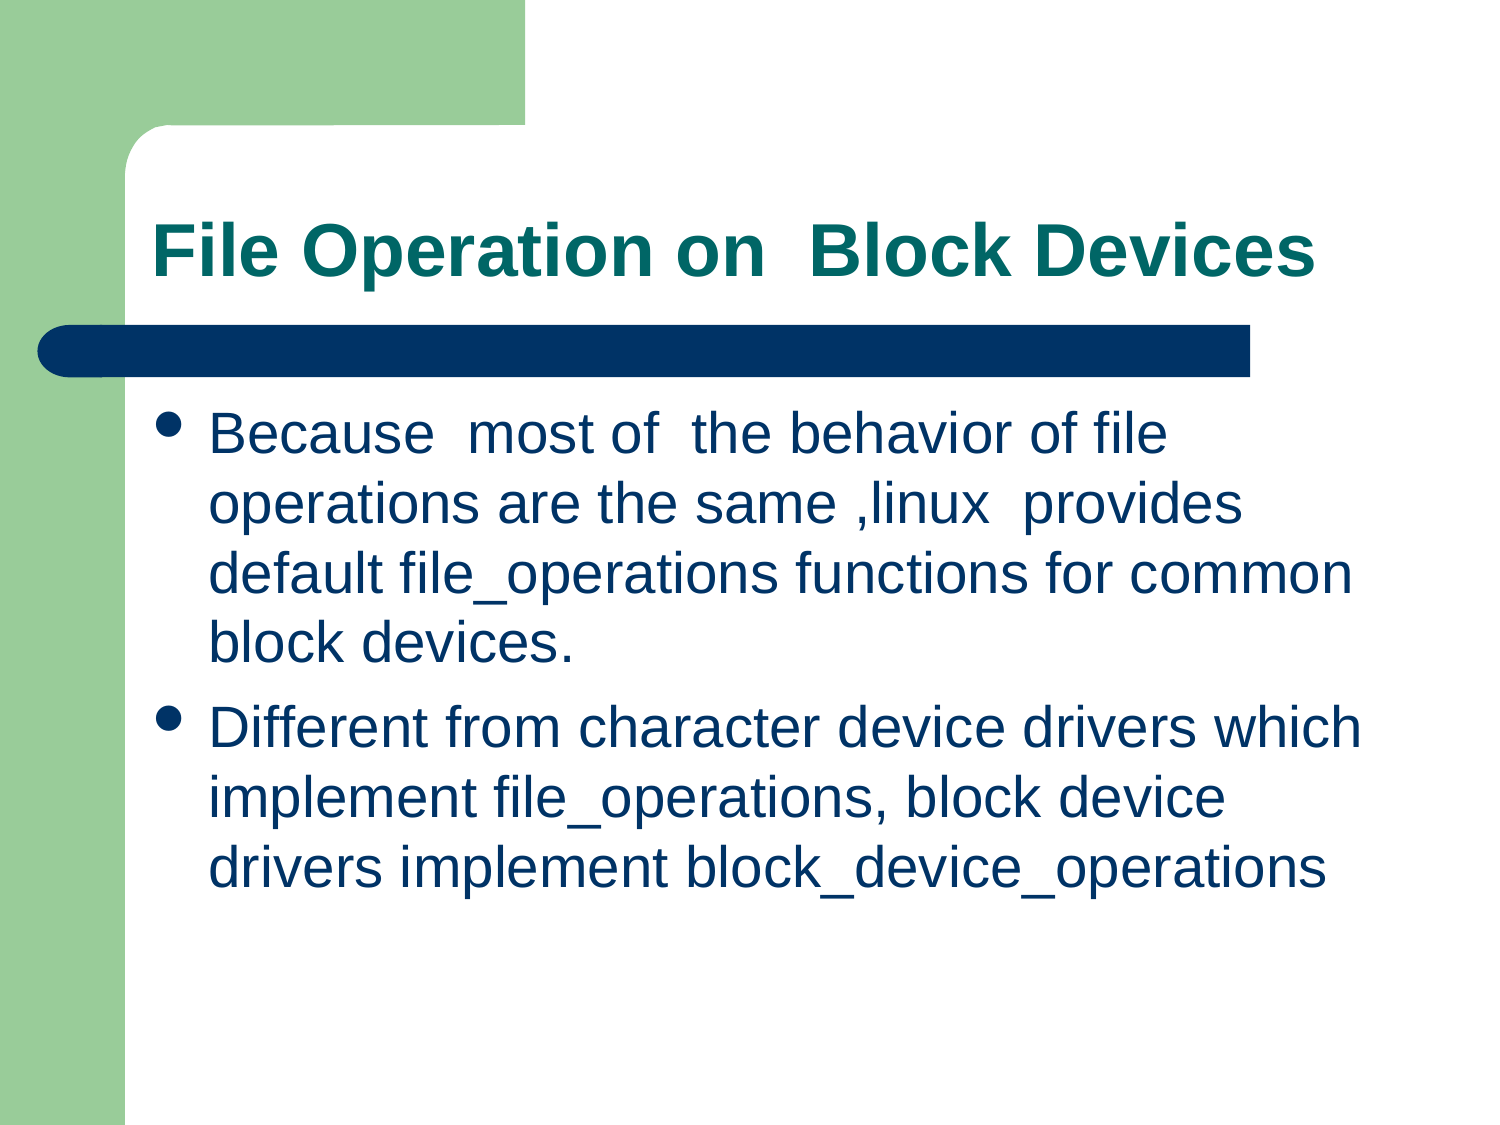

# File Operation on Block Devices
Because most of the behavior of file operations are the same ,linux provides default file_operations functions for common block devices.
Different from character device drivers which implement file_operations, block device drivers implement block_device_operations